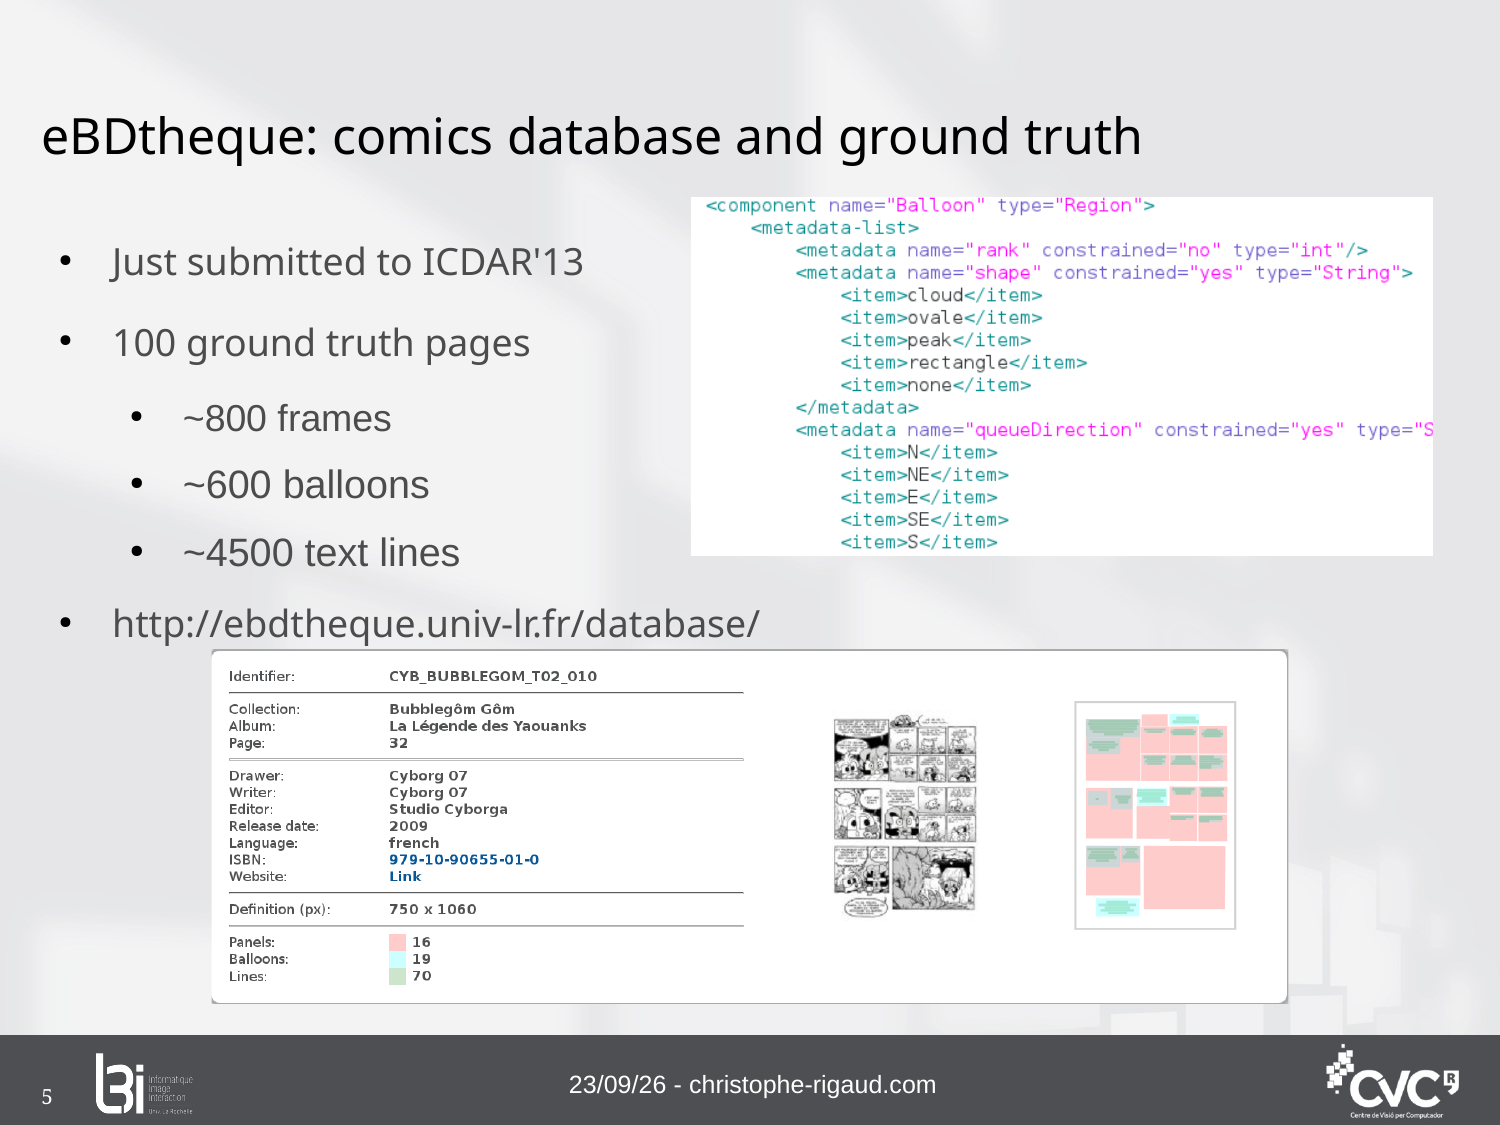

# eBDtheque: comics database and ground truth
Just submitted to ICDAR'13
100 ground truth pages
~800 frames
~600 balloons
~4500 text lines
http://ebdtheque.univ-lr.fr/database/
 - christophe-rigaud.com
5